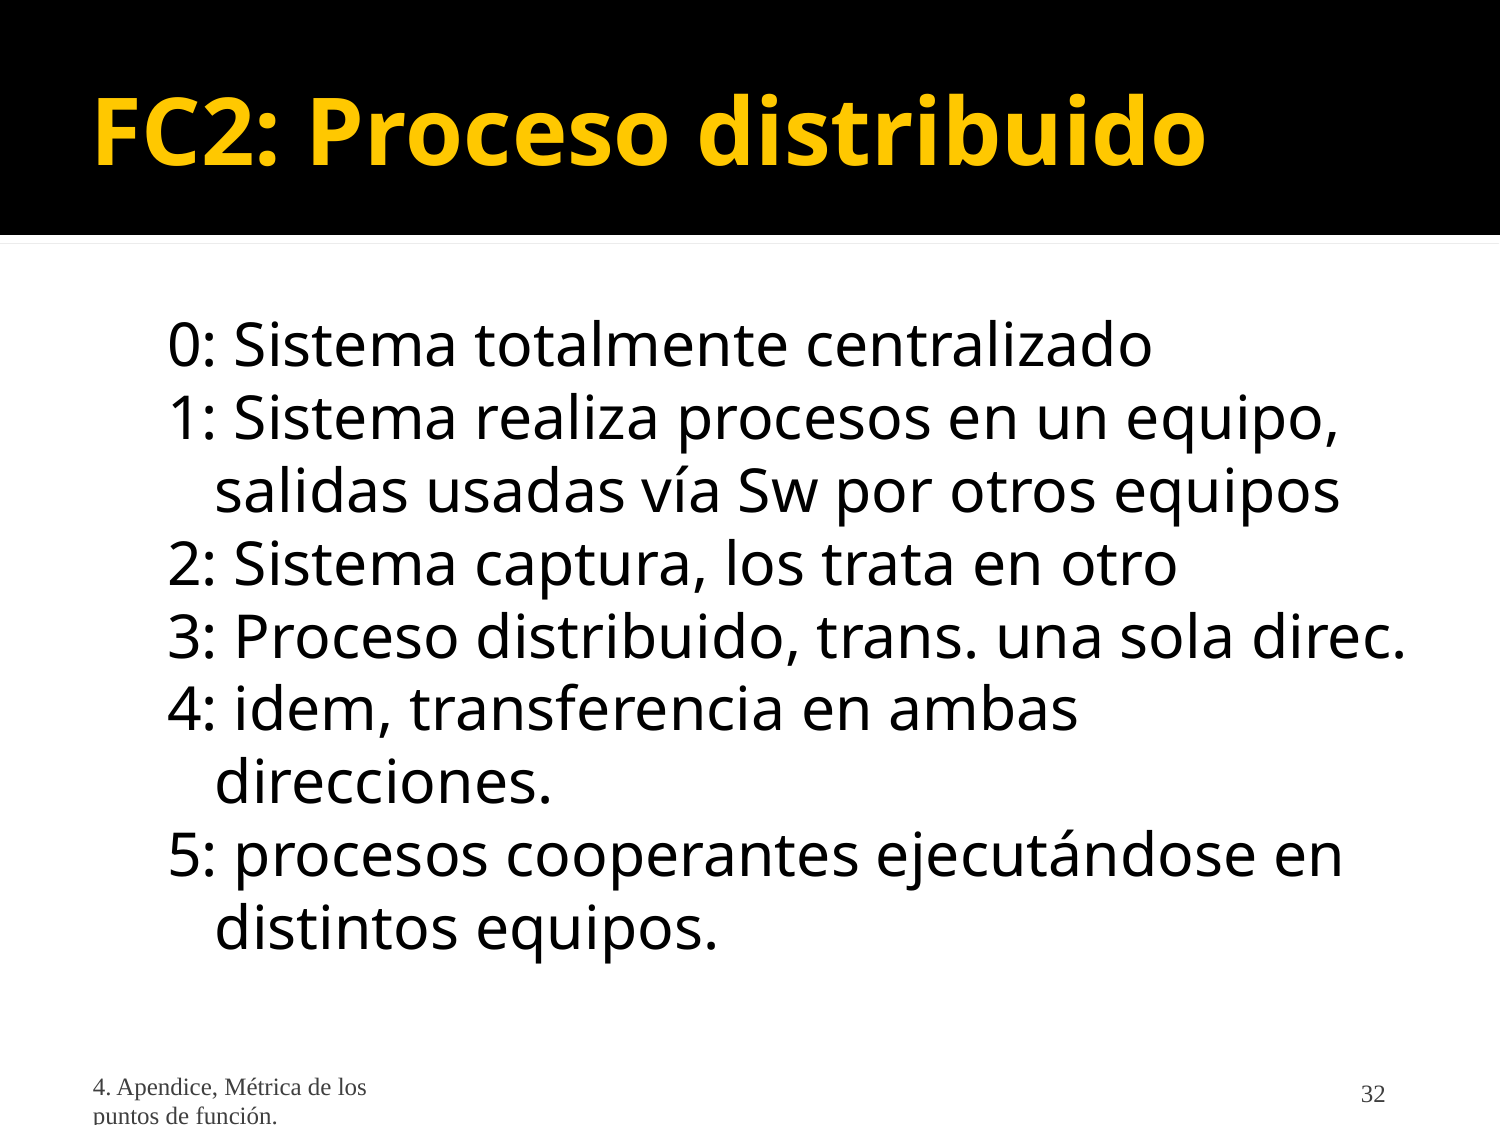

# FC2: Proceso distribuido
0: Sistema totalmente centralizado
1: Sistema realiza procesos en un equipo, salidas usadas vía Sw por otros equipos
2: Sistema captura, los trata en otro
3: Proceso distribuido, trans. una sola direc.
4: idem, transferencia en ambas direcciones.
5: procesos cooperantes ejecutándose en distintos equipos.
4. Apendice, Métrica de los puntos de función.
32